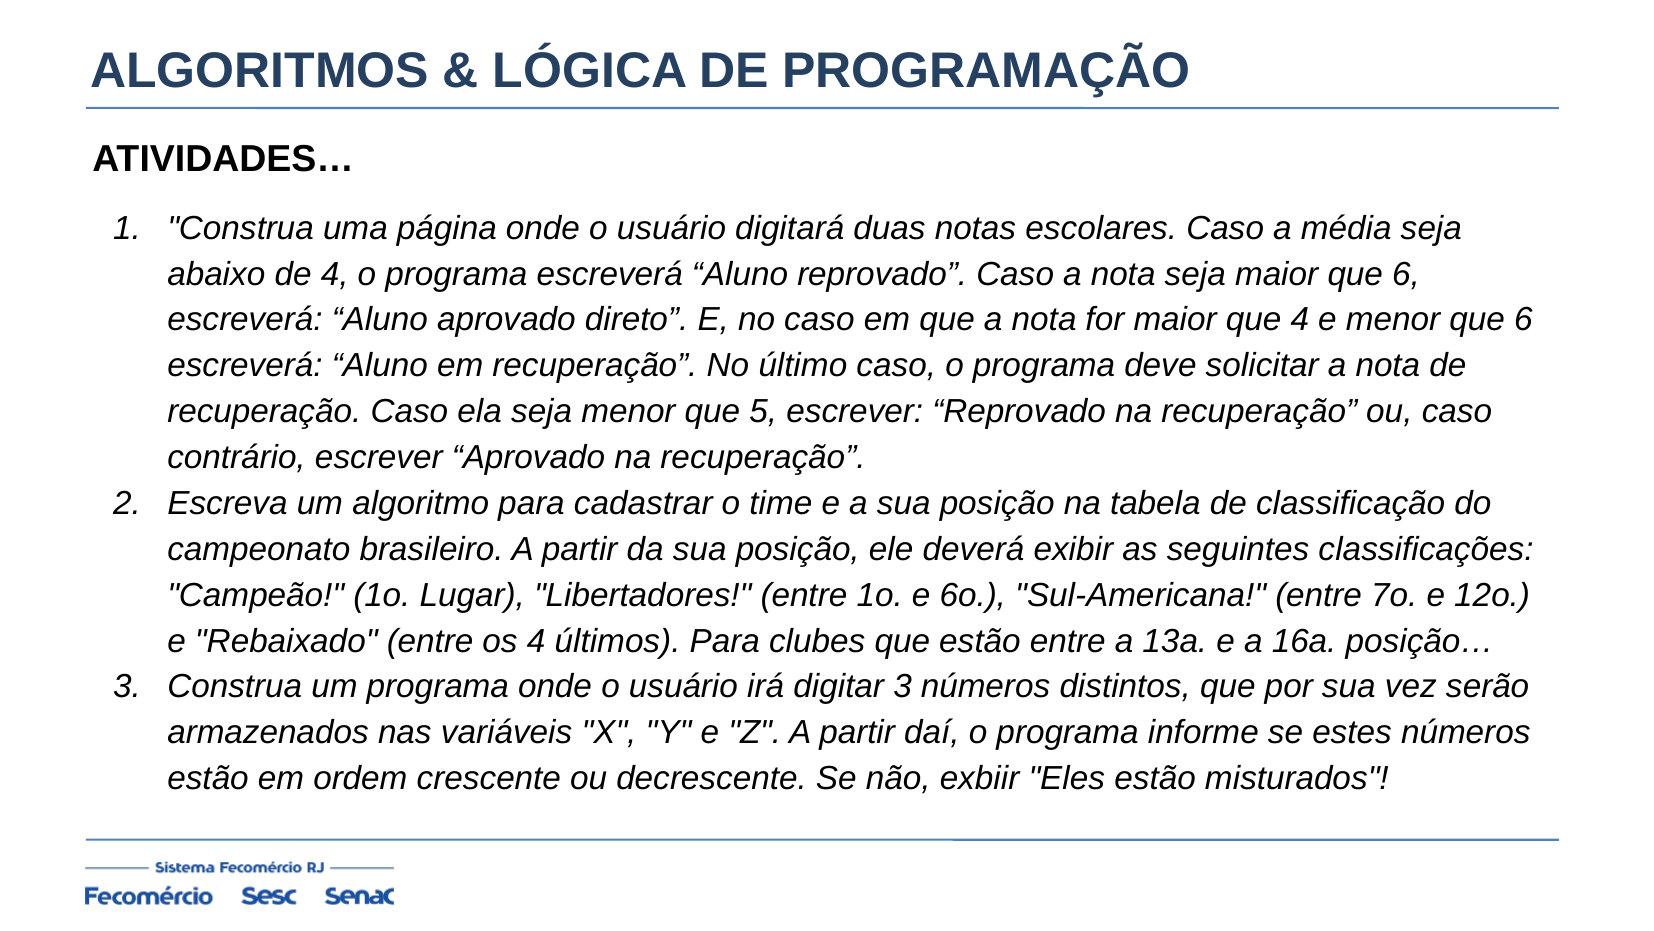

ALGORITMOS & LÓGICA DE PROGRAMAÇÃO
ATIVIDADES…
"Construa uma página onde o usuário digitará duas notas escolares. Caso a média seja abaixo de 4, o programa escreverá “Aluno reprovado”. Caso a nota seja maior que 6, escreverá: “Aluno aprovado direto”. E, no caso em que a nota for maior que 4 e menor que 6 escreverá: “Aluno em recuperação”. No último caso, o programa deve solicitar a nota de recuperação. Caso ela seja menor que 5, escrever: “Reprovado na recuperação” ou, caso contrário, escrever “Aprovado na recuperação”.
Escreva um algoritmo para cadastrar o time e a sua posição na tabela de classificação do campeonato brasileiro. A partir da sua posição, ele deverá exibir as seguintes classificações: "Campeão!" (1o. Lugar), "Libertadores!" (entre 1o. e 6o.), "Sul-Americana!" (entre 7o. e 12o.) e "Rebaixado" (entre os 4 últimos). Para clubes que estão entre a 13a. e a 16a. posição…
Construa um programa onde o usuário irá digitar 3 números distintos, que por sua vez serão armazenados nas variáveis "X", "Y" e "Z". A partir daí, o programa informe se estes números estão em ordem crescente ou decrescente. Se não, exbiir "Eles estão misturados"!